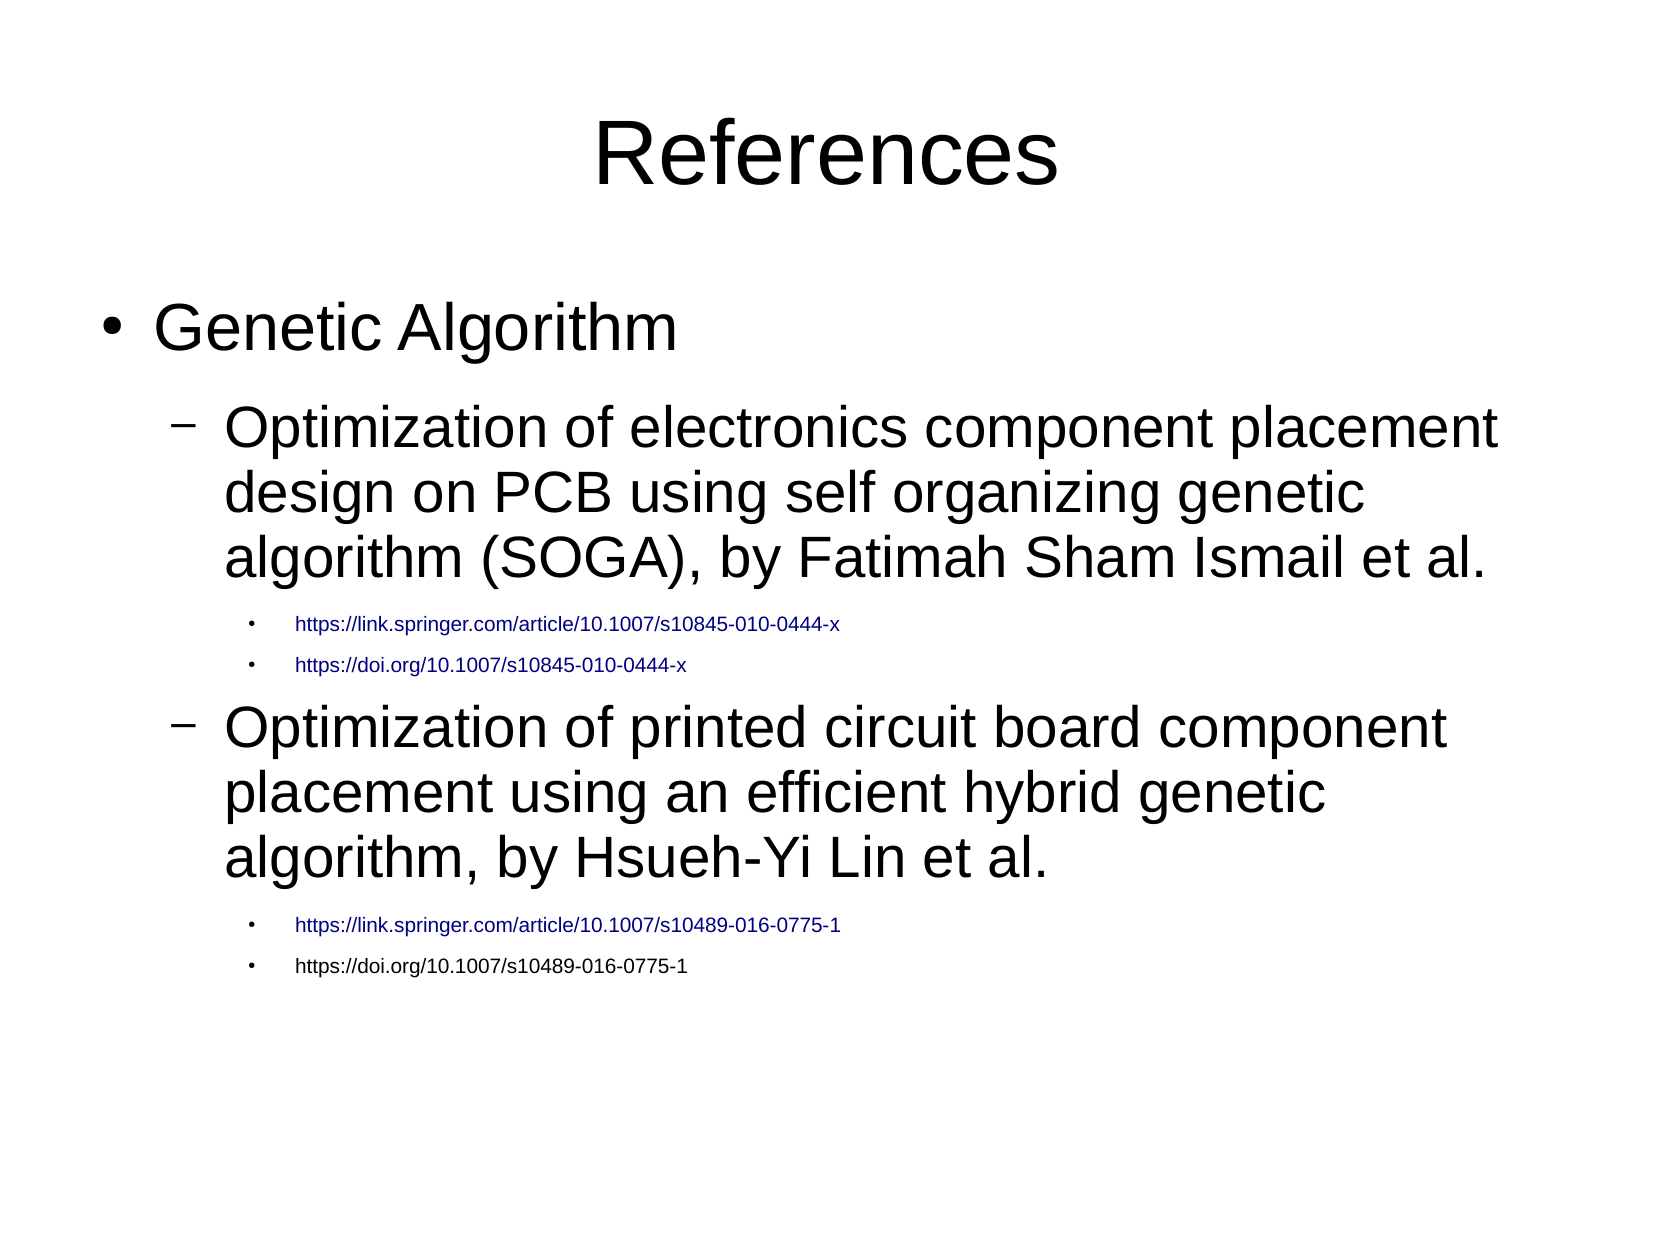

# References
Genetic Algorithm
Optimization of electronics component placement design on PCB using self organizing genetic algorithm (SOGA), by Fatimah Sham Ismail et al.
https://link.springer.com/article/10.1007/s10845-010-0444-x
https://doi.org/10.1007/s10845-010-0444-x
Optimization of printed circuit board component placement using an efficient hybrid genetic algorithm, by Hsueh-Yi Lin et al.
https://link.springer.com/article/10.1007/s10489-016-0775-1
https://doi.org/10.1007/s10489-016-0775-1